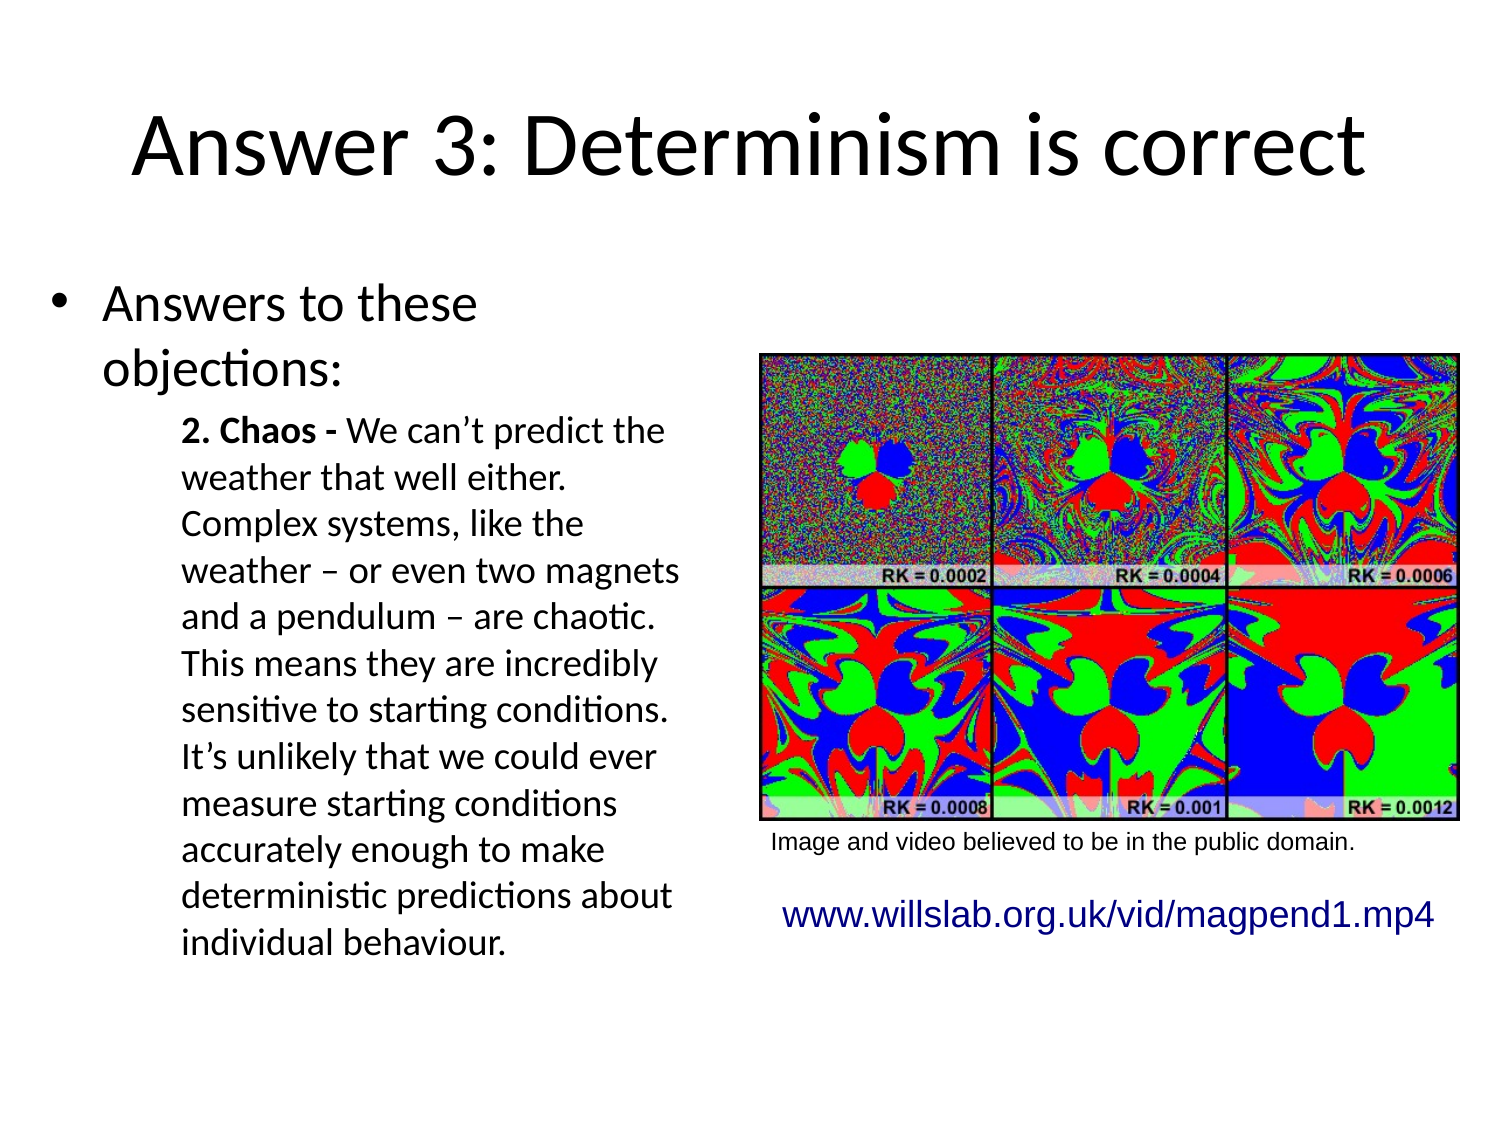

# Answer 3: Determinism is correct
Answers to these objections:
2. Chaos - We can’t predict the weather that well either. Complex systems, like the weather – or even two magnets and a pendulum – are chaotic. This means they are incredibly sensitive to starting conditions. It’s unlikely that we could ever measure starting conditions accurately enough to make deterministic predictions about individual behaviour.
Image and video believed to be in the public domain.
www.willslab.org.uk/vid/magpend1.mp4